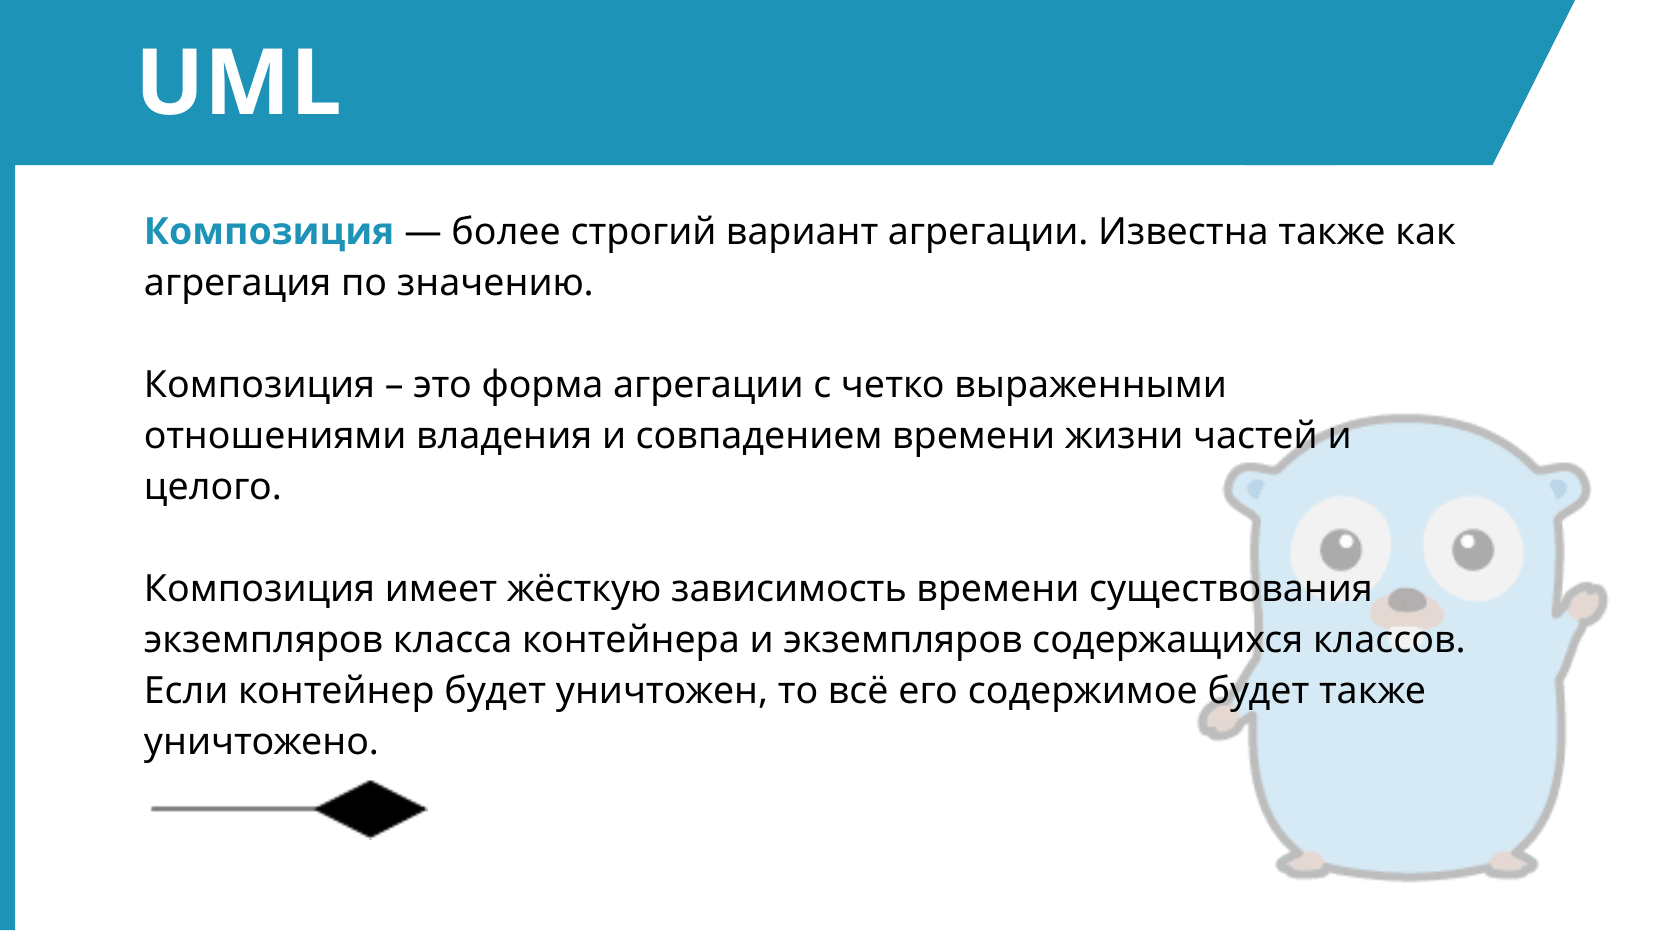

# UML
Композиция — более строгий вариант агрегации. Известна также как агрегация по значению.
Композиция – это форма агрегации с четко выраженными отношениями владения и совпадением времени жизни частей и целого.
Композиция имеет жёсткую зависимость времени существования экземпляров класса контейнера и экземпляров содержащихся классов. Если контейнер будет уничтожен, то всё его содержимое будет также уничтожено.